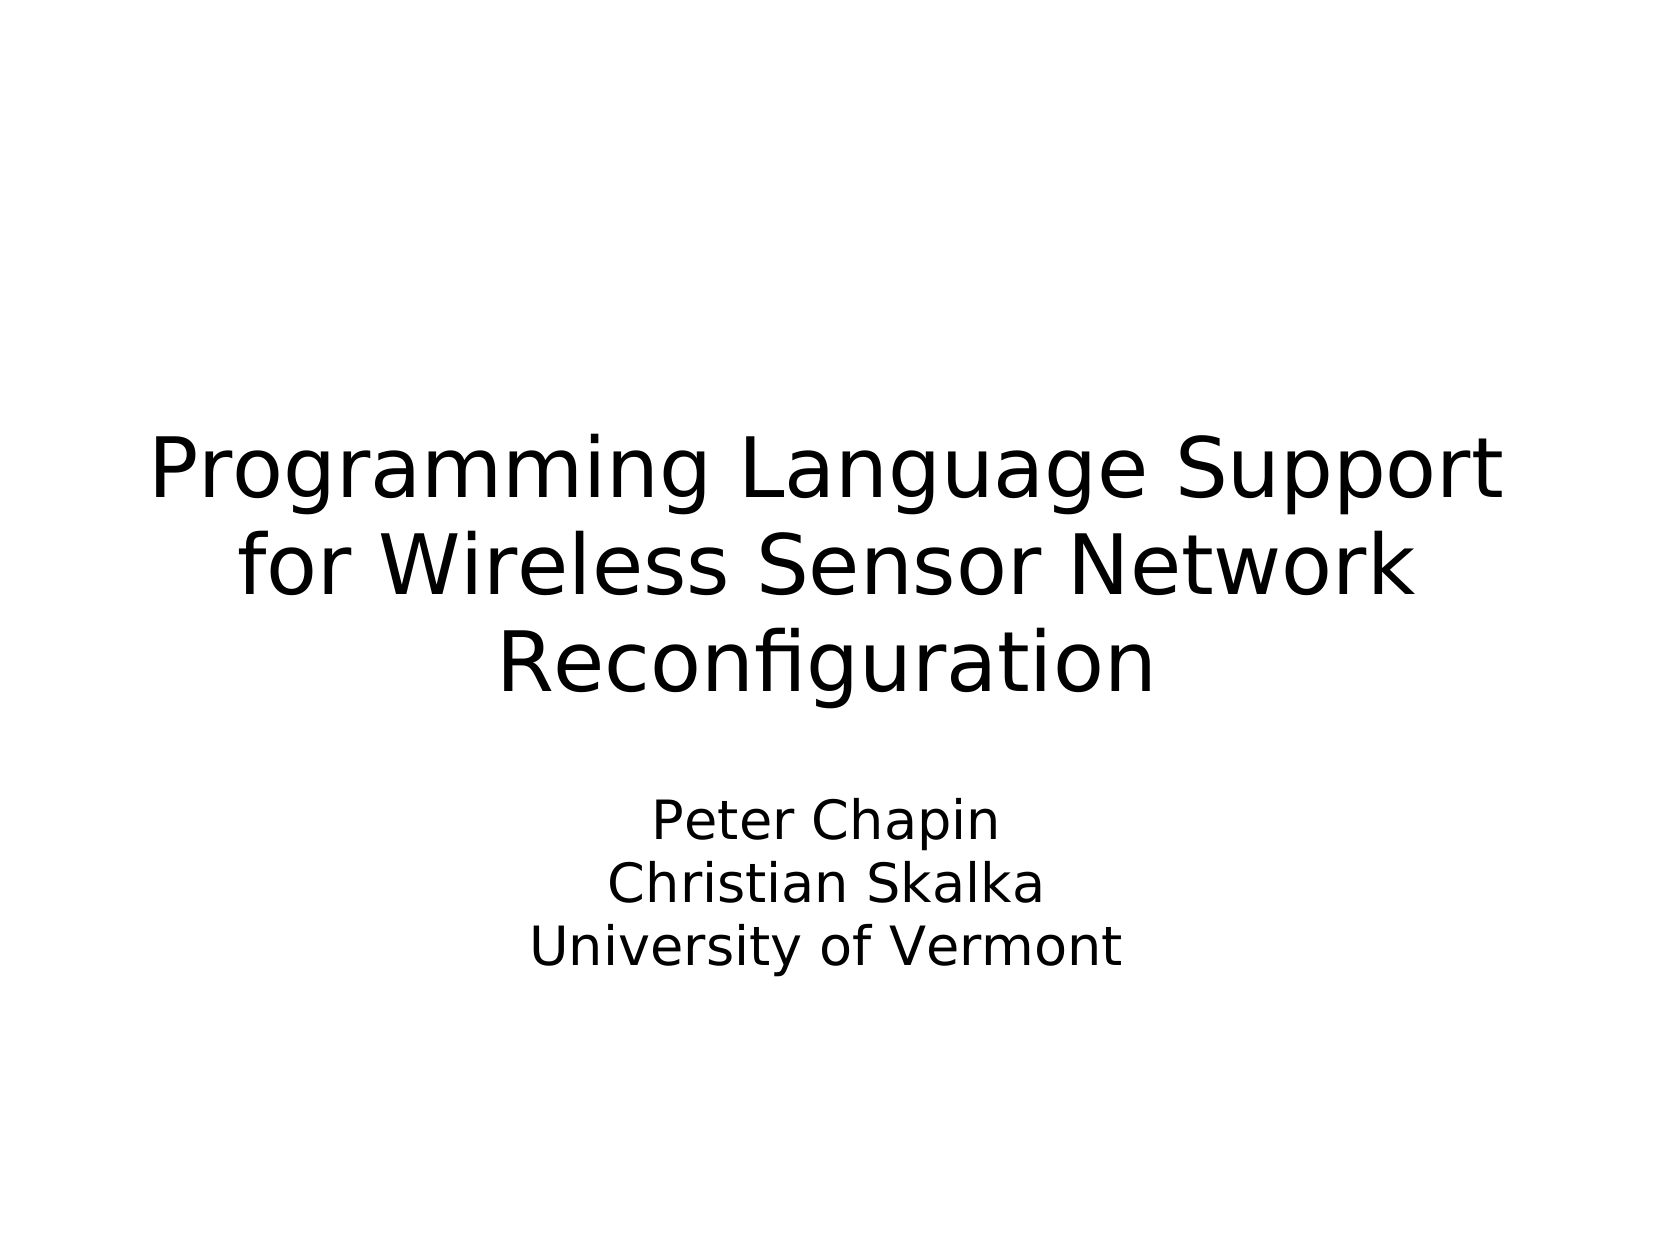

#
Programming Language Support for Wireless Sensor Network Reconfiguration
Peter Chapin
Christian Skalka
University of Vermont